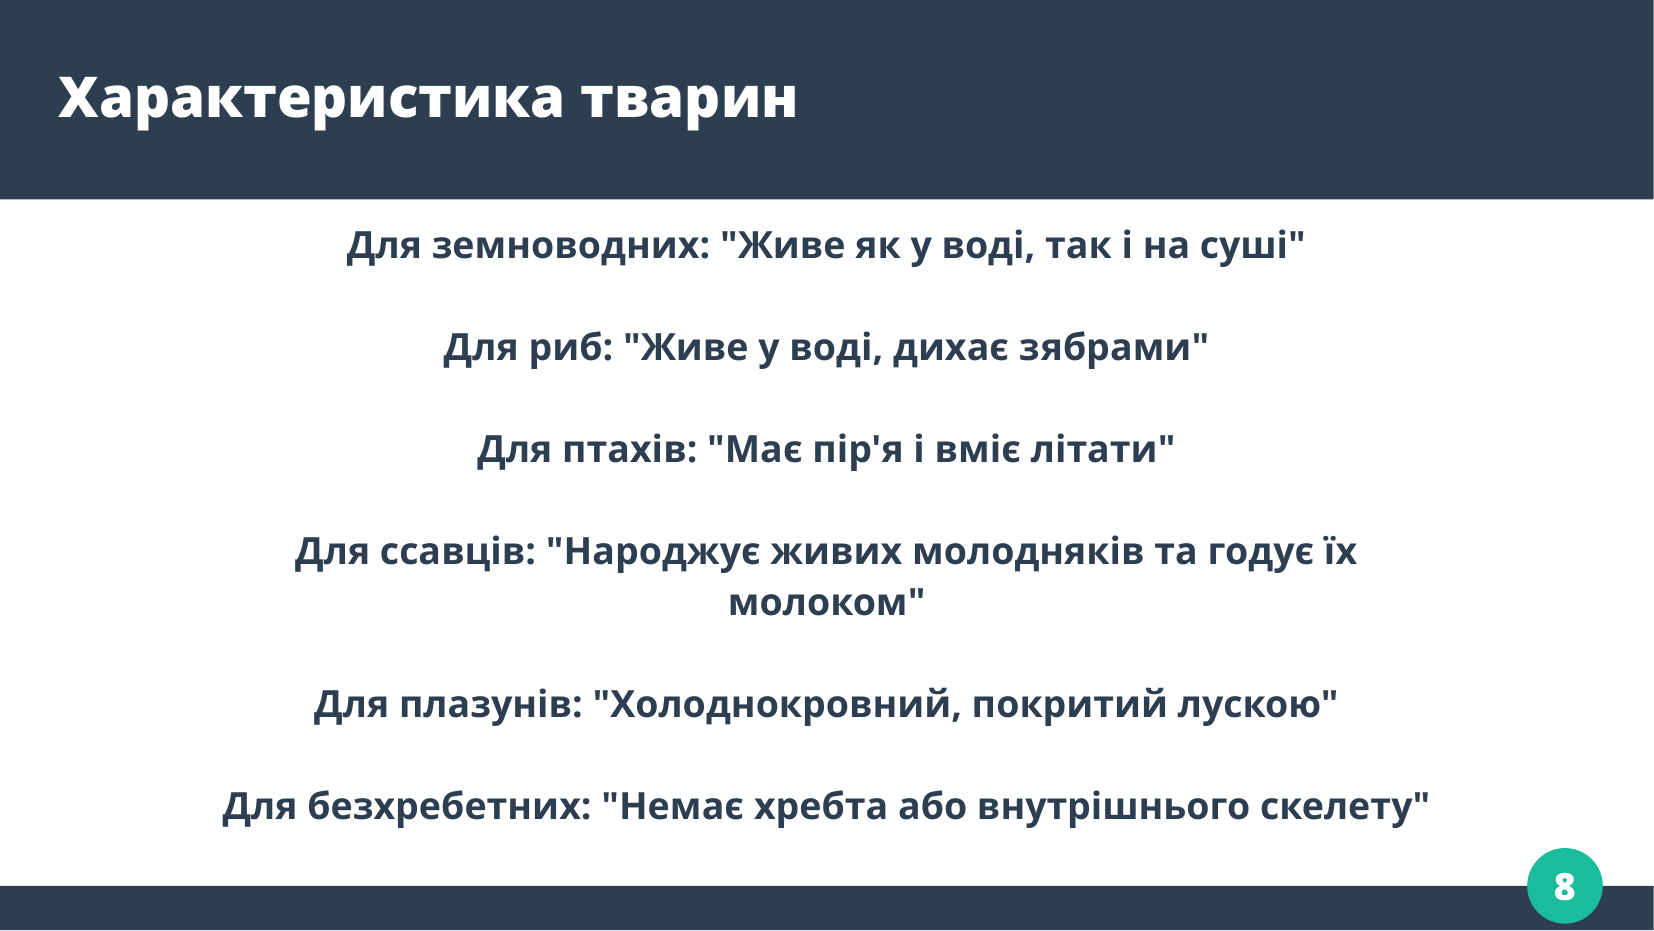

# Характеристика тварин
Для земноводних: "Живе як у воді, так і на суші"
Для риб: "Живе у воді, дихає зябрами"
Для птахів: "Має пір'я і вміє літати"
Для ссавців: "Народжує живих молодняків та годує їх молоком"
Для плазунів: "Холоднокровний, покритий лускою"
Для безхребетних: "Немає хребта або внутрішнього скелету"